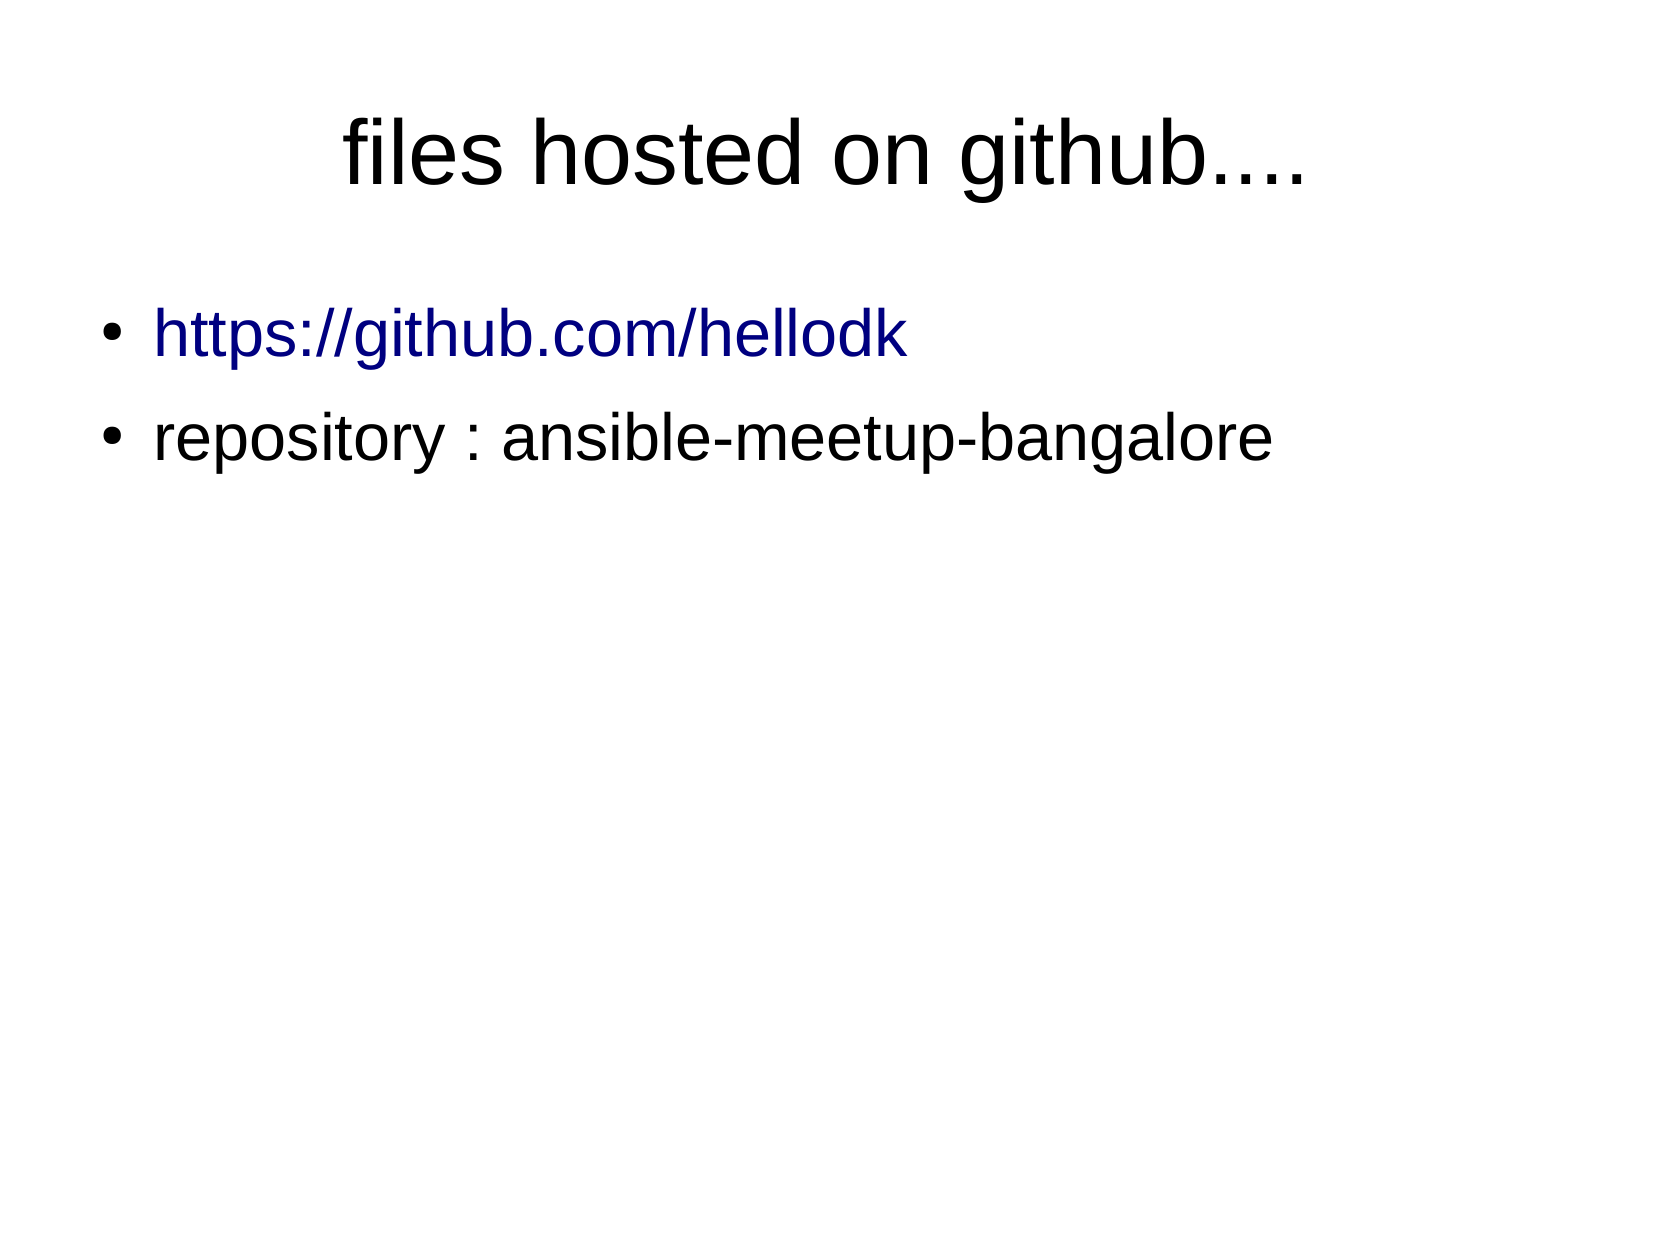

# files hosted on github....
https://github.com/hellodk
repository : ansible-meetup-bangalore